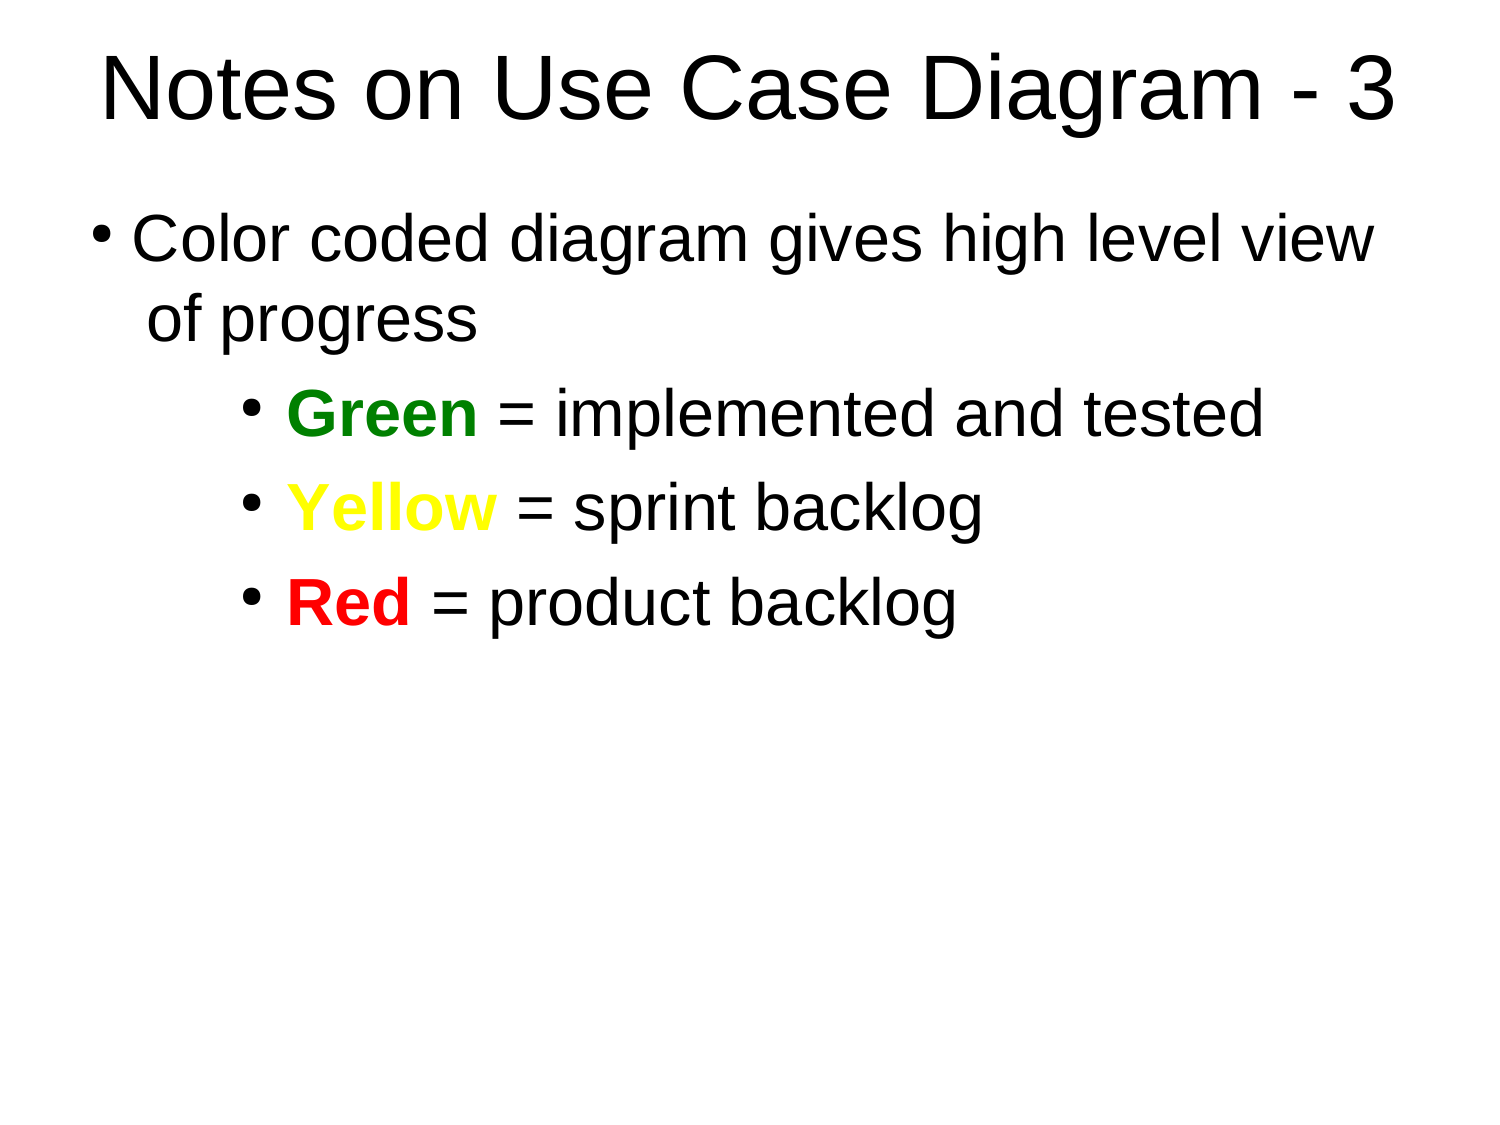

# Notes on Use Case Diagram - 3
 Color coded diagram gives high level view of progress
Green = implemented and tested
Yellow = sprint backlog
Red = product backlog